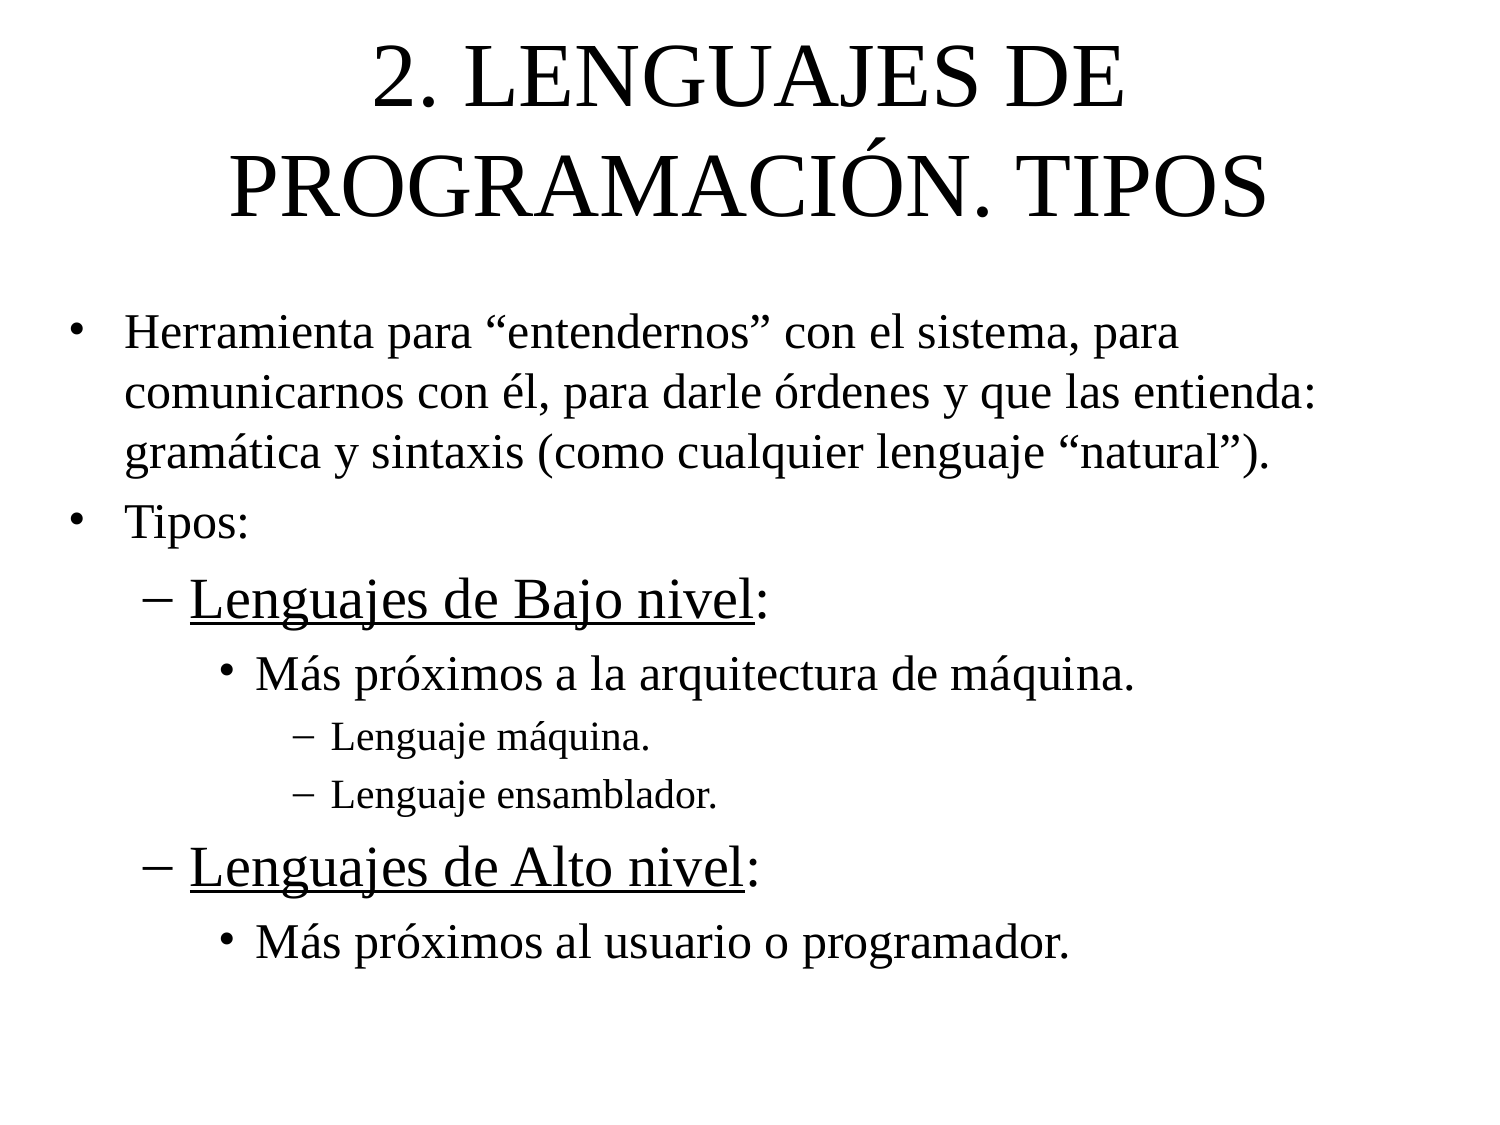

# 2. LENGUAJES DE PROGRAMACIÓN. TIPOS
Herramienta para “entendernos” con el sistema, para comunicarnos con él, para darle órdenes y que las entienda: gramática y sintaxis (como cualquier lenguaje “natural”).
Tipos:
Lenguajes de Bajo nivel:
Más próximos a la arquitectura de máquina.
Lenguaje máquina.
Lenguaje ensamblador.
Lenguajes de Alto nivel:
Más próximos al usuario o programador.